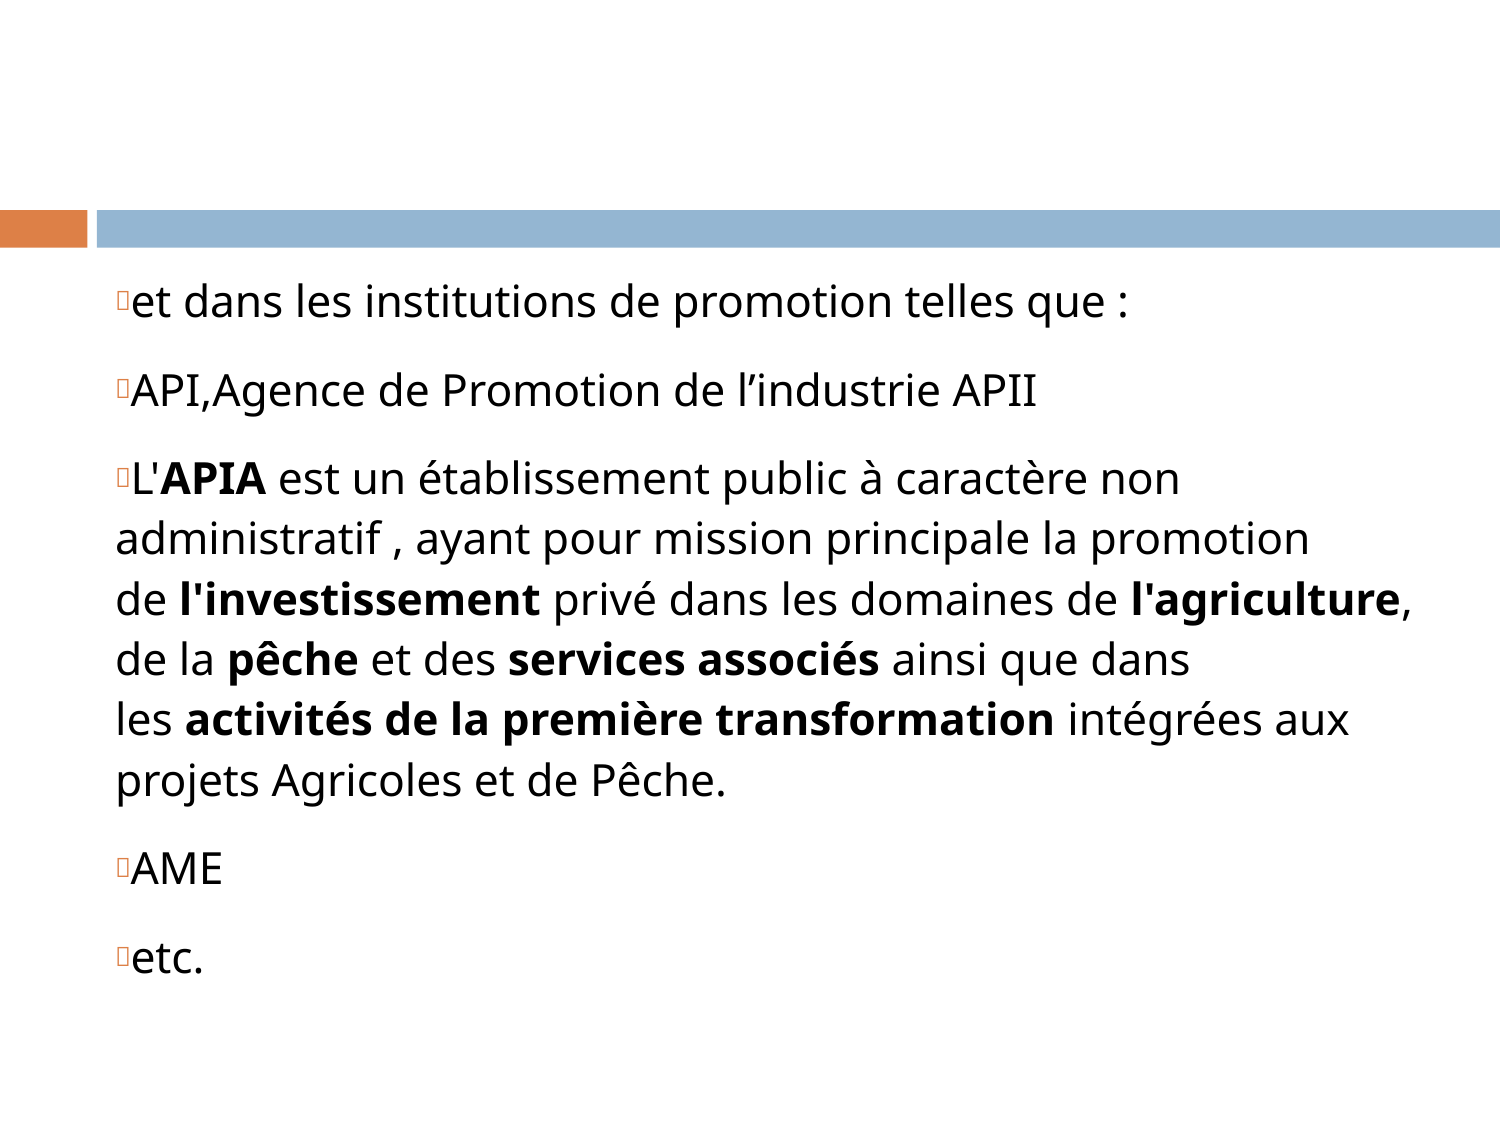

#
et dans les institutions de promotion telles que :
API,Agence de Promotion de l’industrie APII
L'APIA est un établissement public à caractère non administratif , ayant pour mission principale la promotion de l'investissement privé dans les domaines de l'agriculture, de la pêche et des services associés ainsi que dans les activités de la première transformation intégrées aux projets Agricoles et de Pêche.
AME
etc.